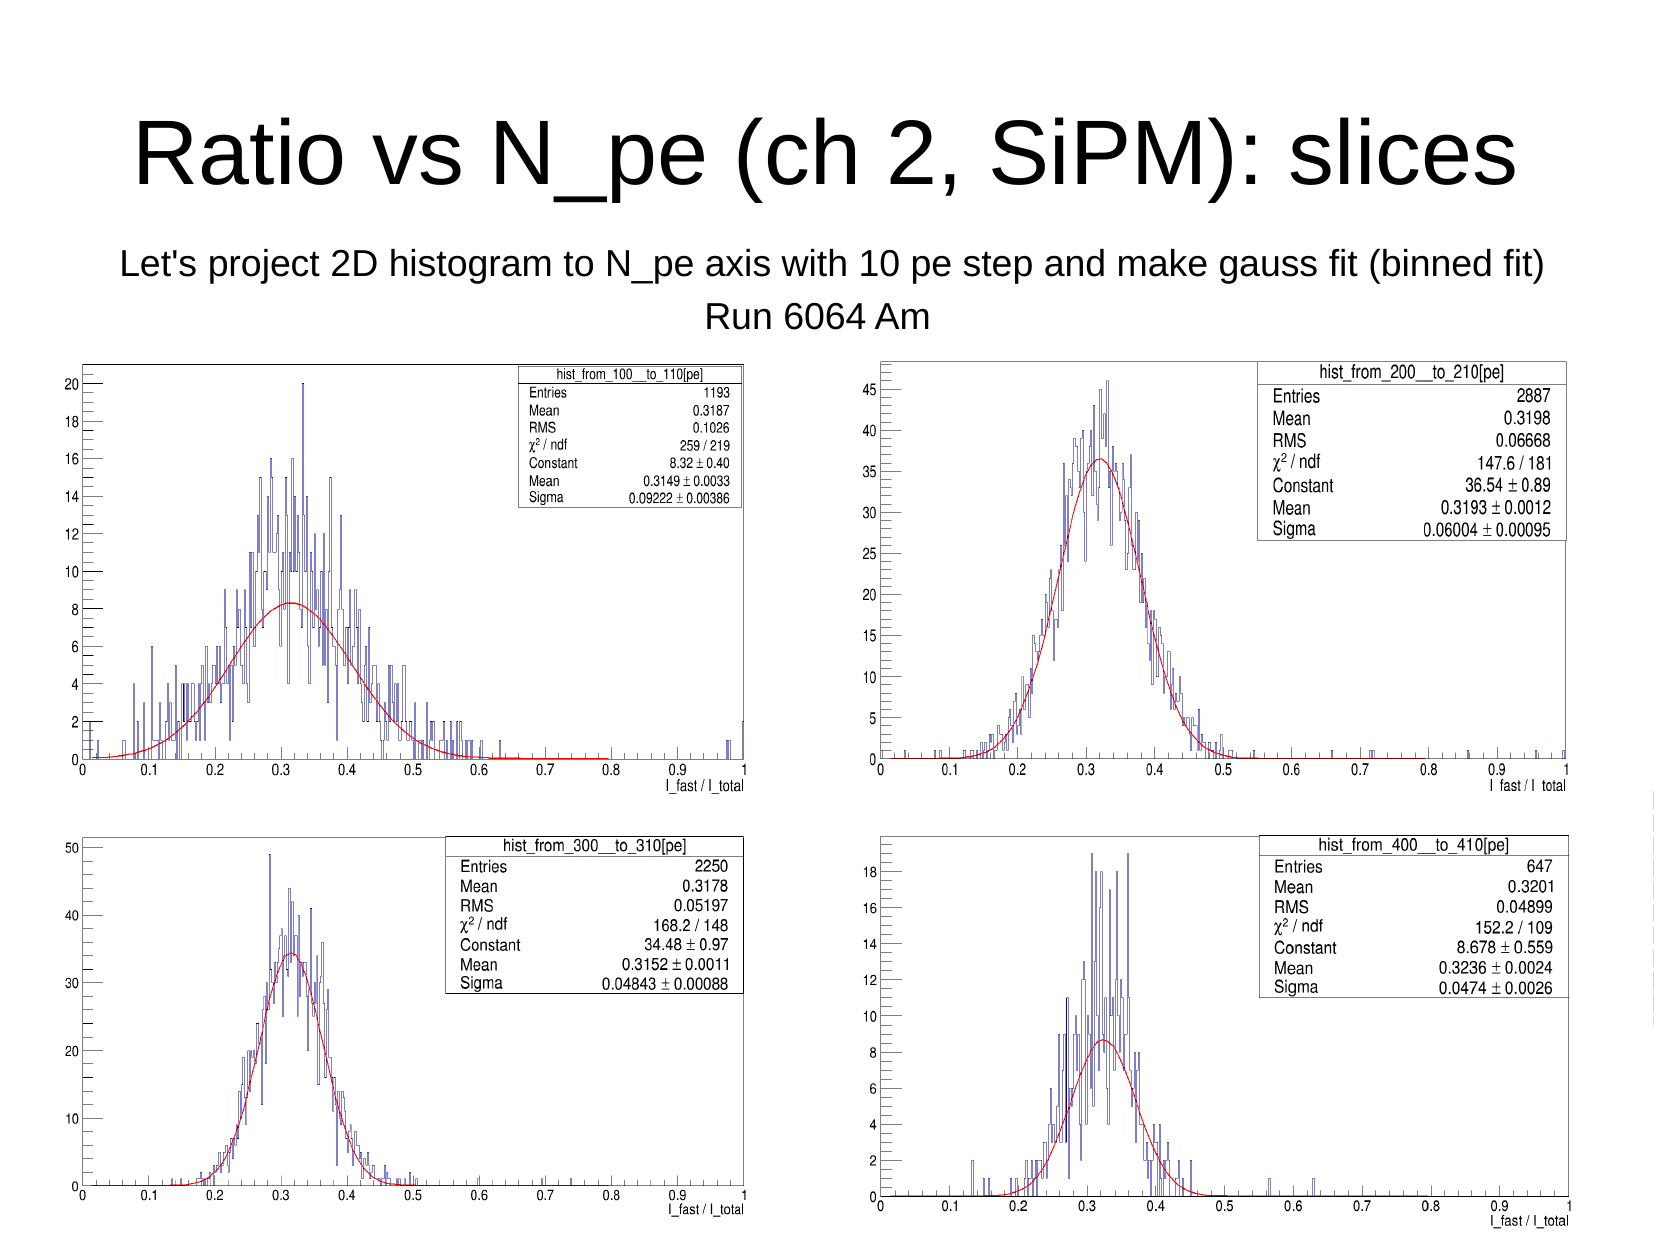

# Ratio vs N_pe (ch 2, SiPM): slices
Let's project 2D histogram to N_pe axis with 10 pe step and make gauss fit (binned fit)
Run 6064 Am